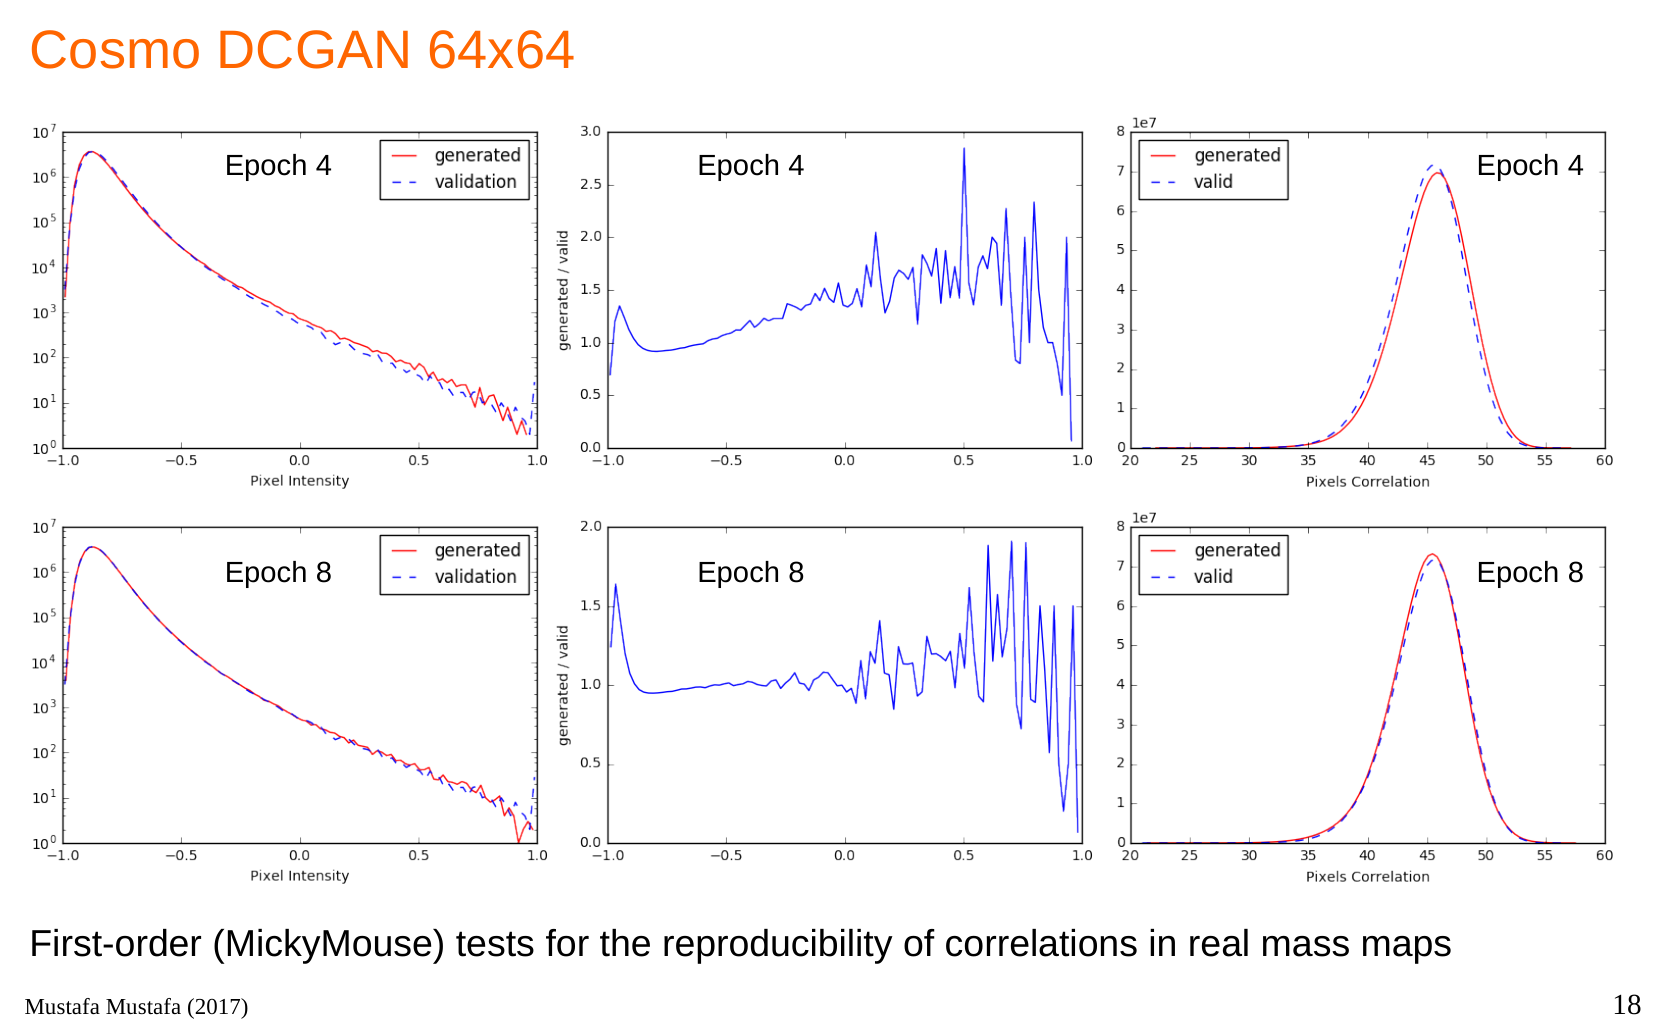

# Cosmo DCGAN 64x64
Epoch 4
Epoch 4
Epoch 4
Epoch 8
Epoch 8
Epoch 8
First-order (MickyMouse) tests for the reproducibility of correlations in real mass maps
18
Mustafa Mustafa (2017)